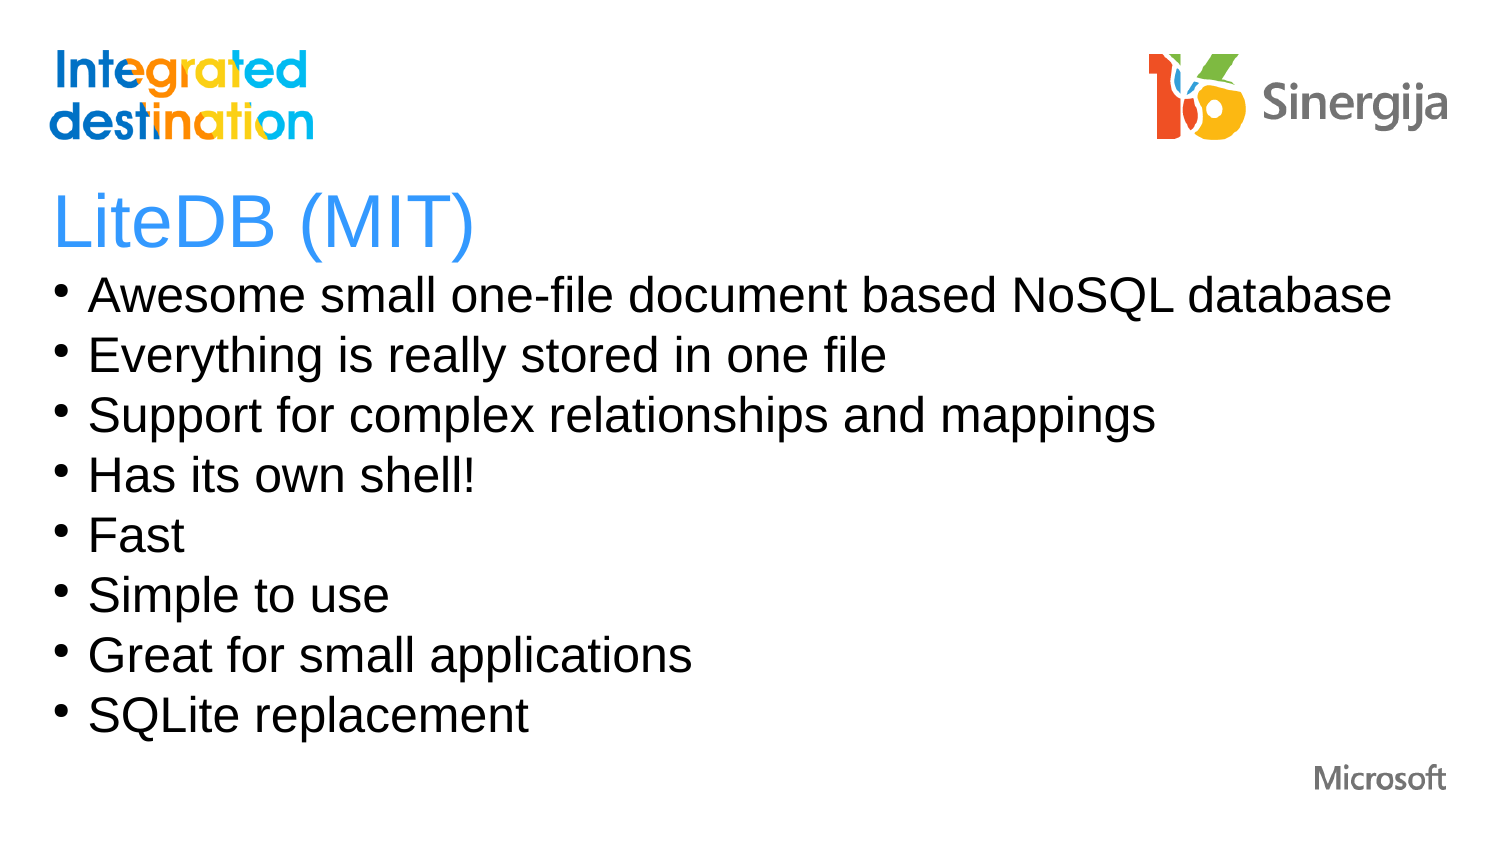

LiteDB (MIT)
Awesome small one-file document based NoSQL database
Everything is really stored in one file
Support for complex relationships and mappings
Has its own shell!
Fast
Simple to use
Great for small applications
SQLite replacement